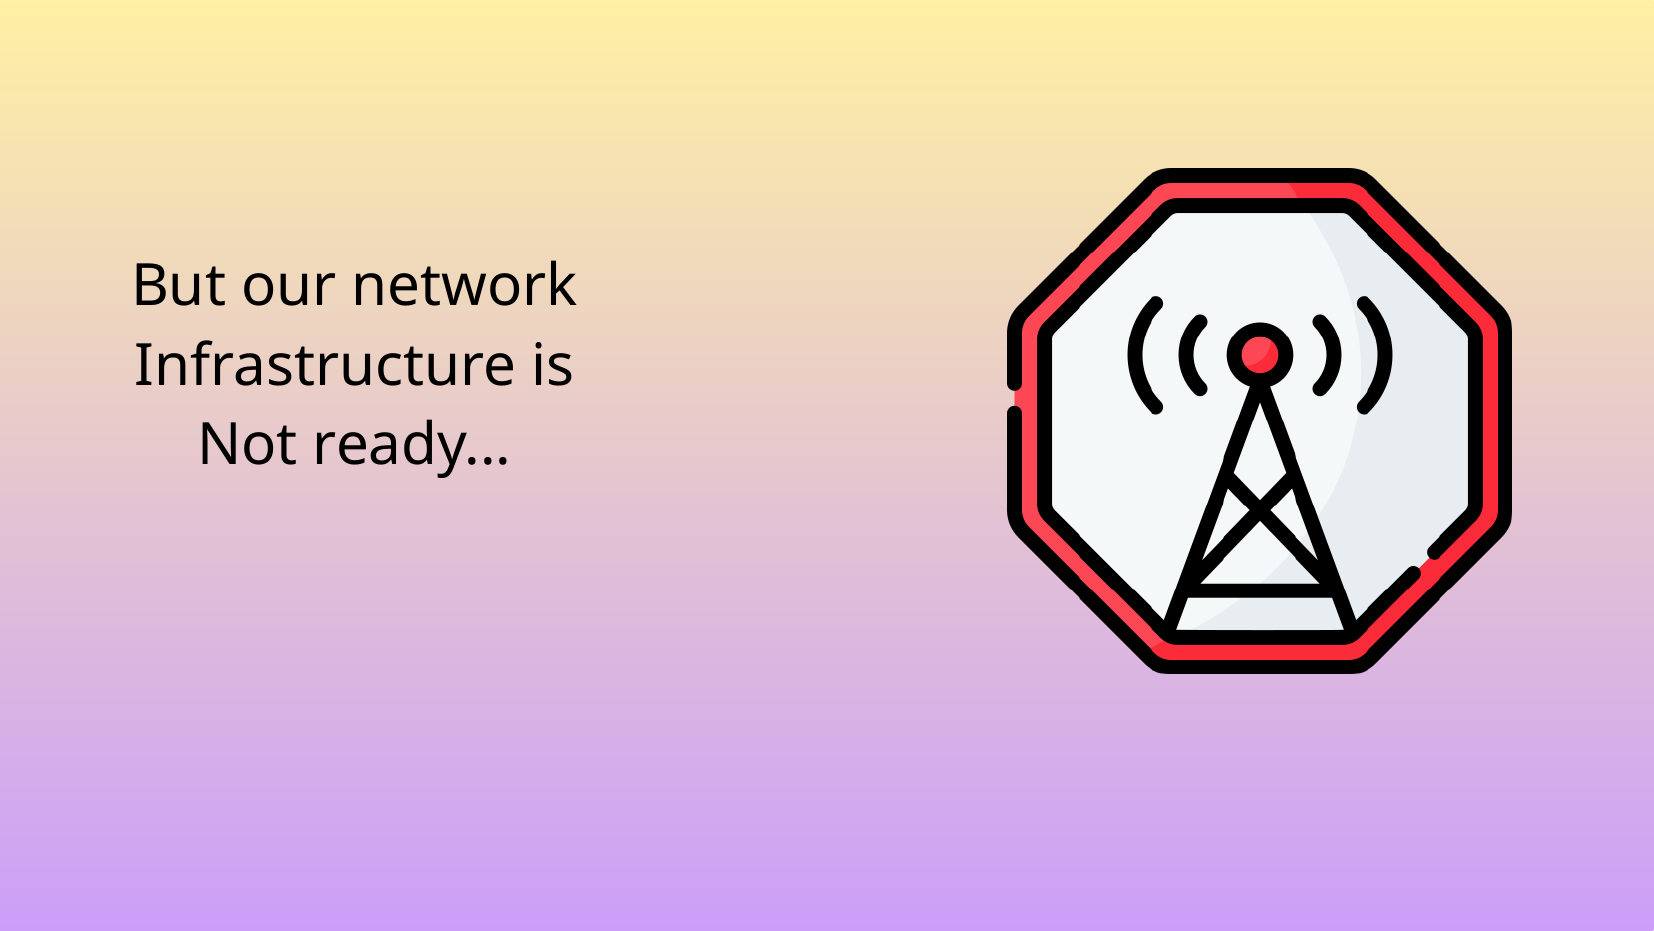

But our network
Infrastructure is
Not ready...